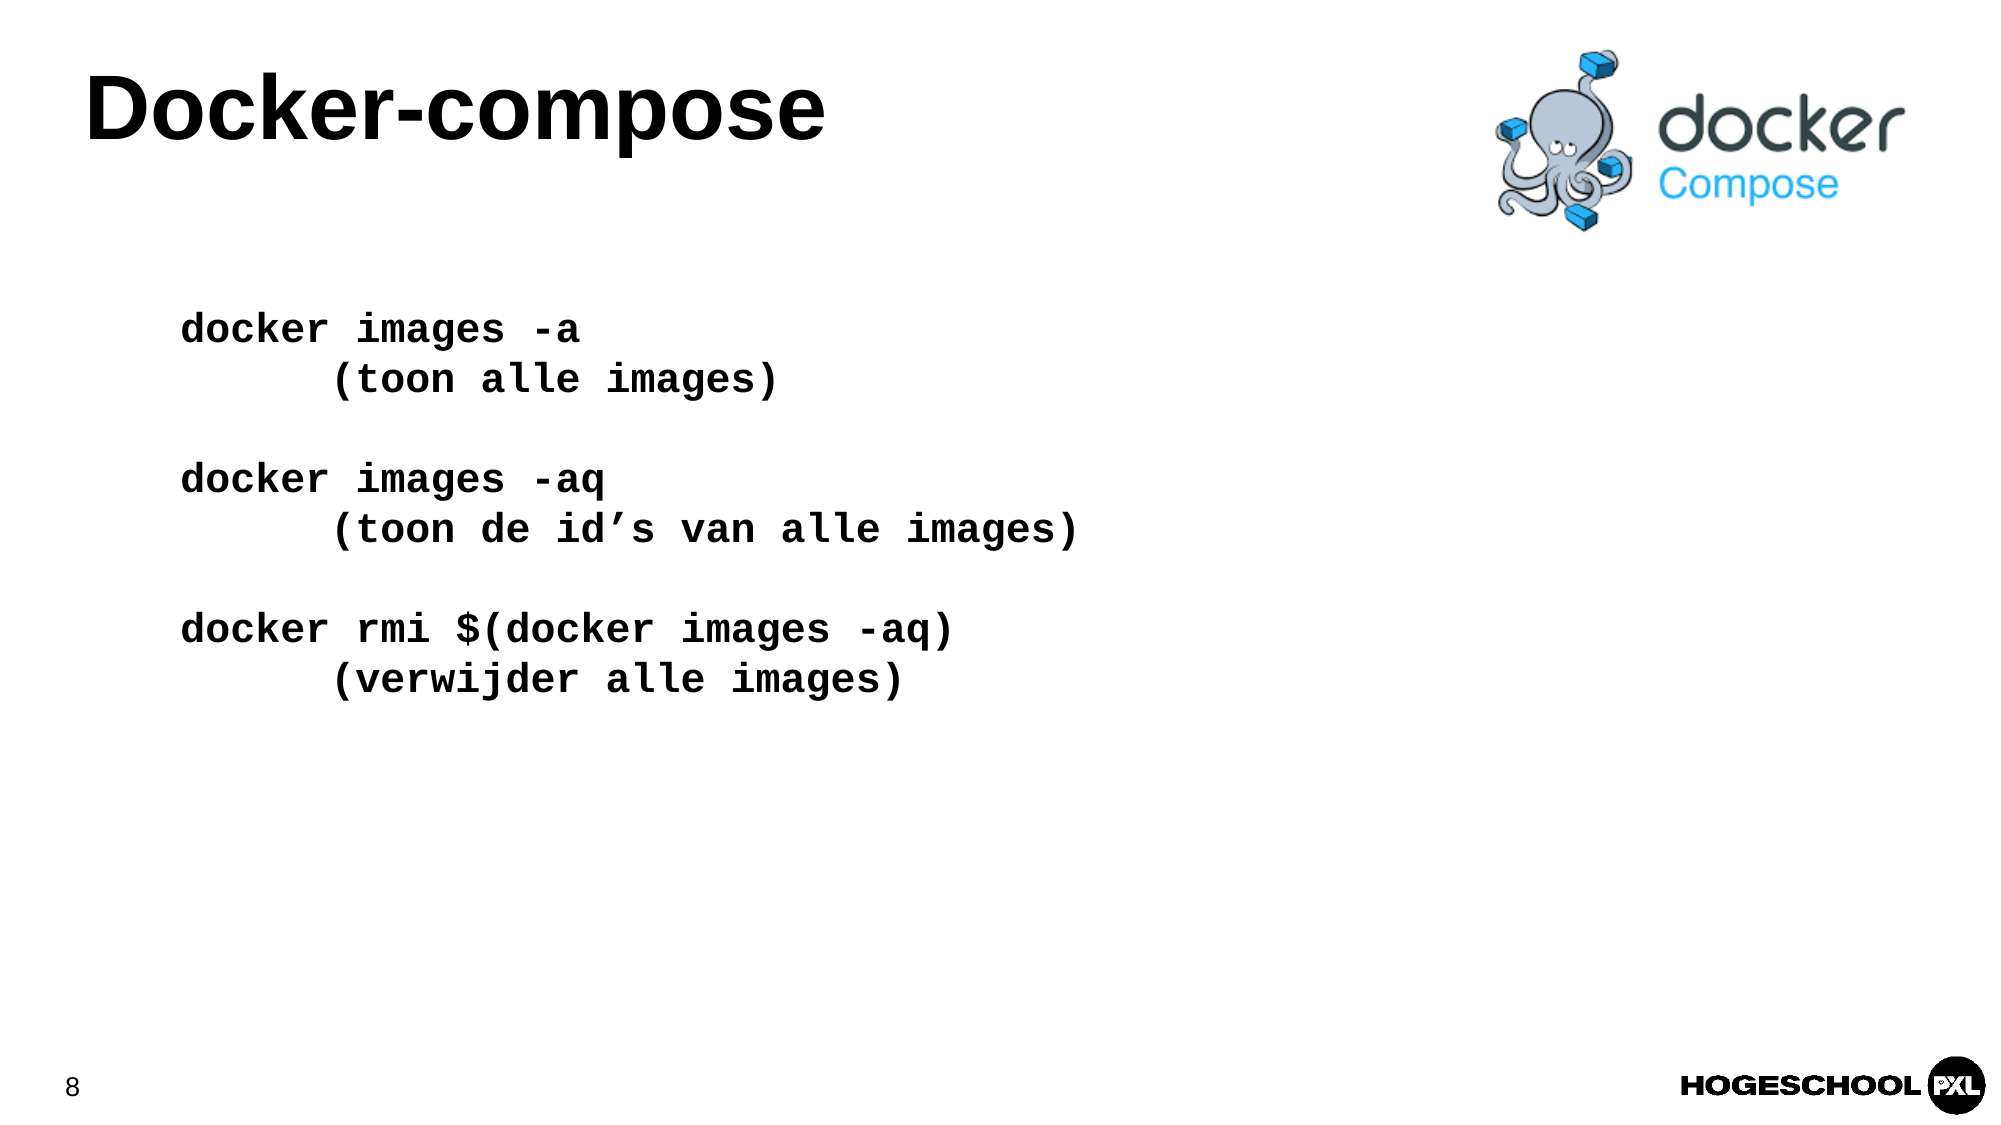

# Docker-compose
docker images -a
	(toon alle images)
docker images -aq
	(toon de id’s van alle images)
docker rmi $(docker images -aq)
	(verwijder alle images)